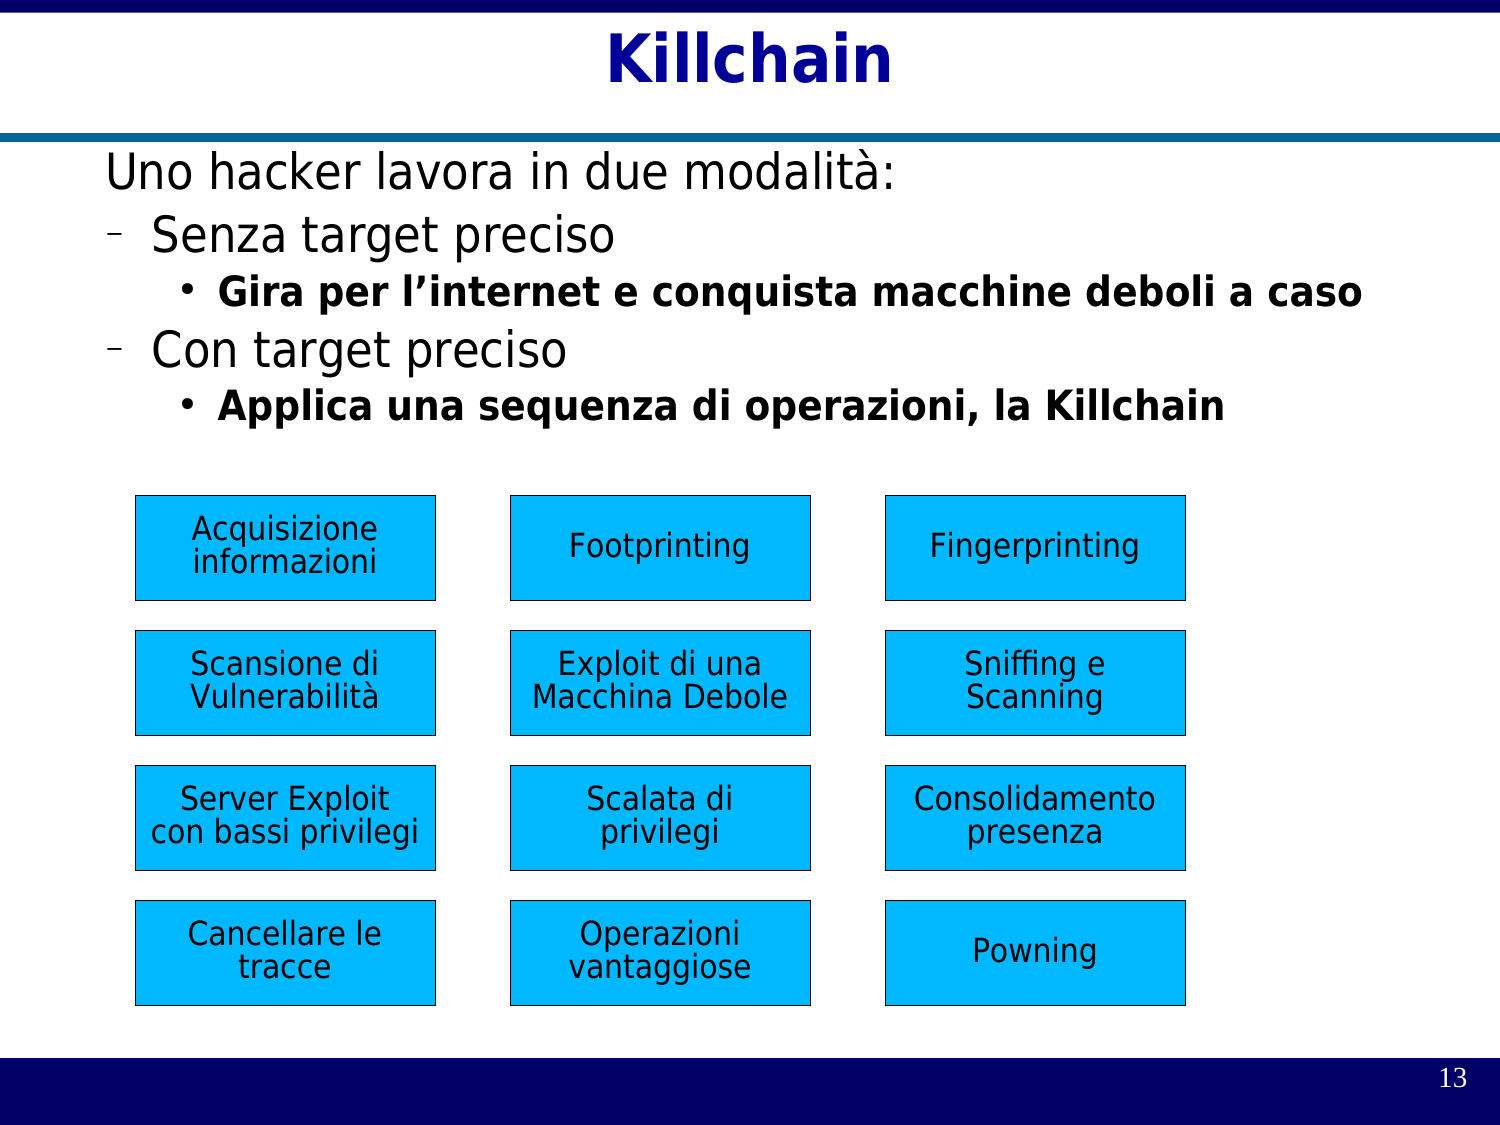

# Killchain
Uno hacker lavora in due modalità:
Senza target preciso
Gira per l’internet e conquista macchine deboli a caso
Con target preciso
Applica una sequenza di operazioni, la Killchain
Acquisizione
informazioni
Footprinting
Fingerprinting
Scansione di
Vulnerabilità
Exploit di una
Macchina Debole
Sniffing e
Scanning
Server Exploit
con bassi privilegi
Scalata di
privilegi
Consolidamento
presenza
Cancellare le
tracce
Operazioni
vantaggiose
Powning